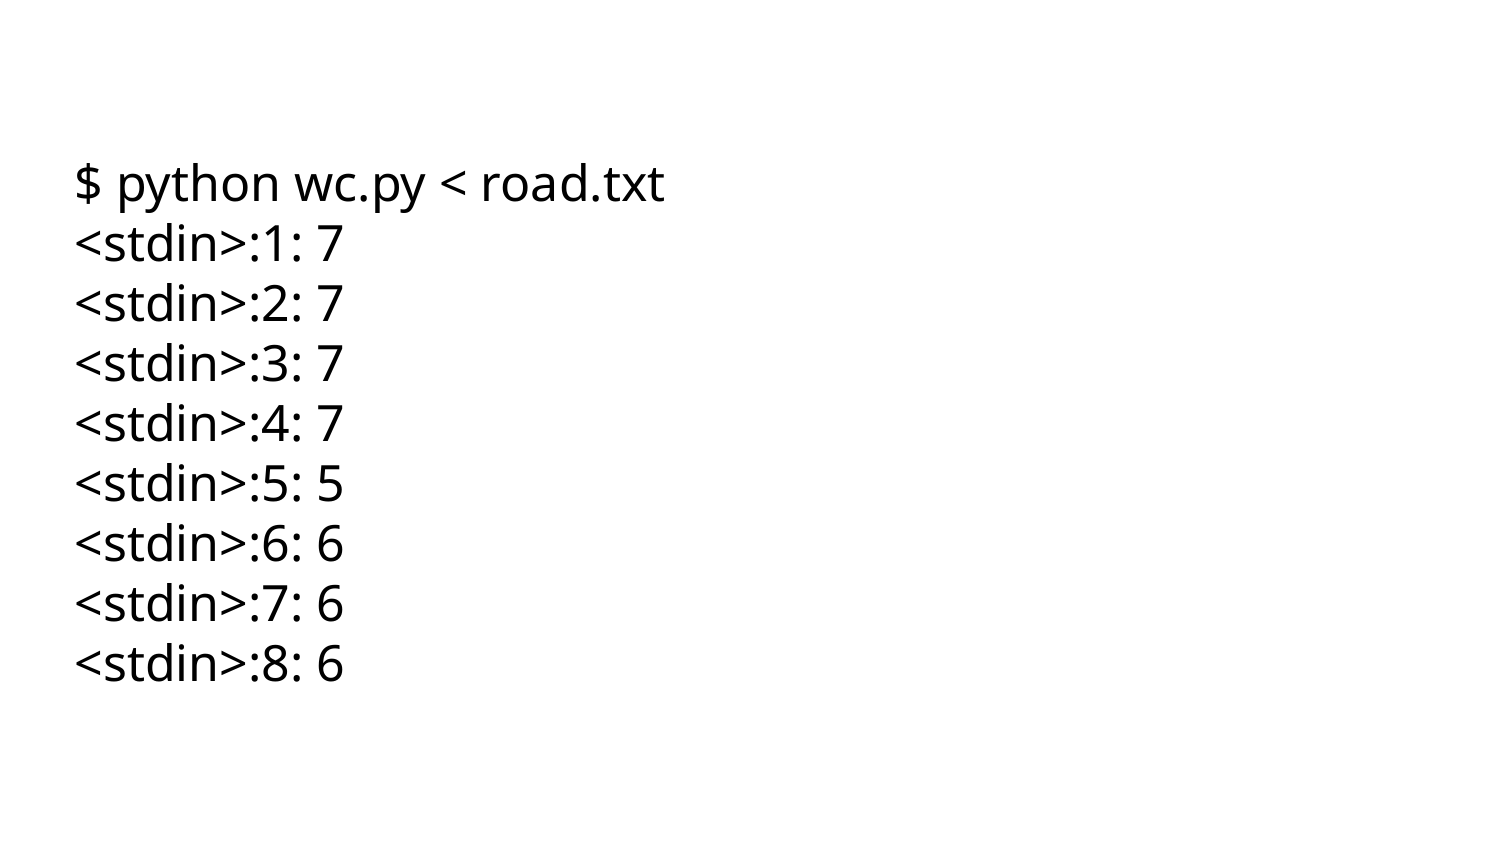

# $ python wc.py < road.txt <stdin>:1: 7 <stdin>:2: 7 <stdin>:3: 7 <stdin>:4: 7 <stdin>:5: 5 <stdin>:6: 6 <stdin>:7: 6 <stdin>:8: 6